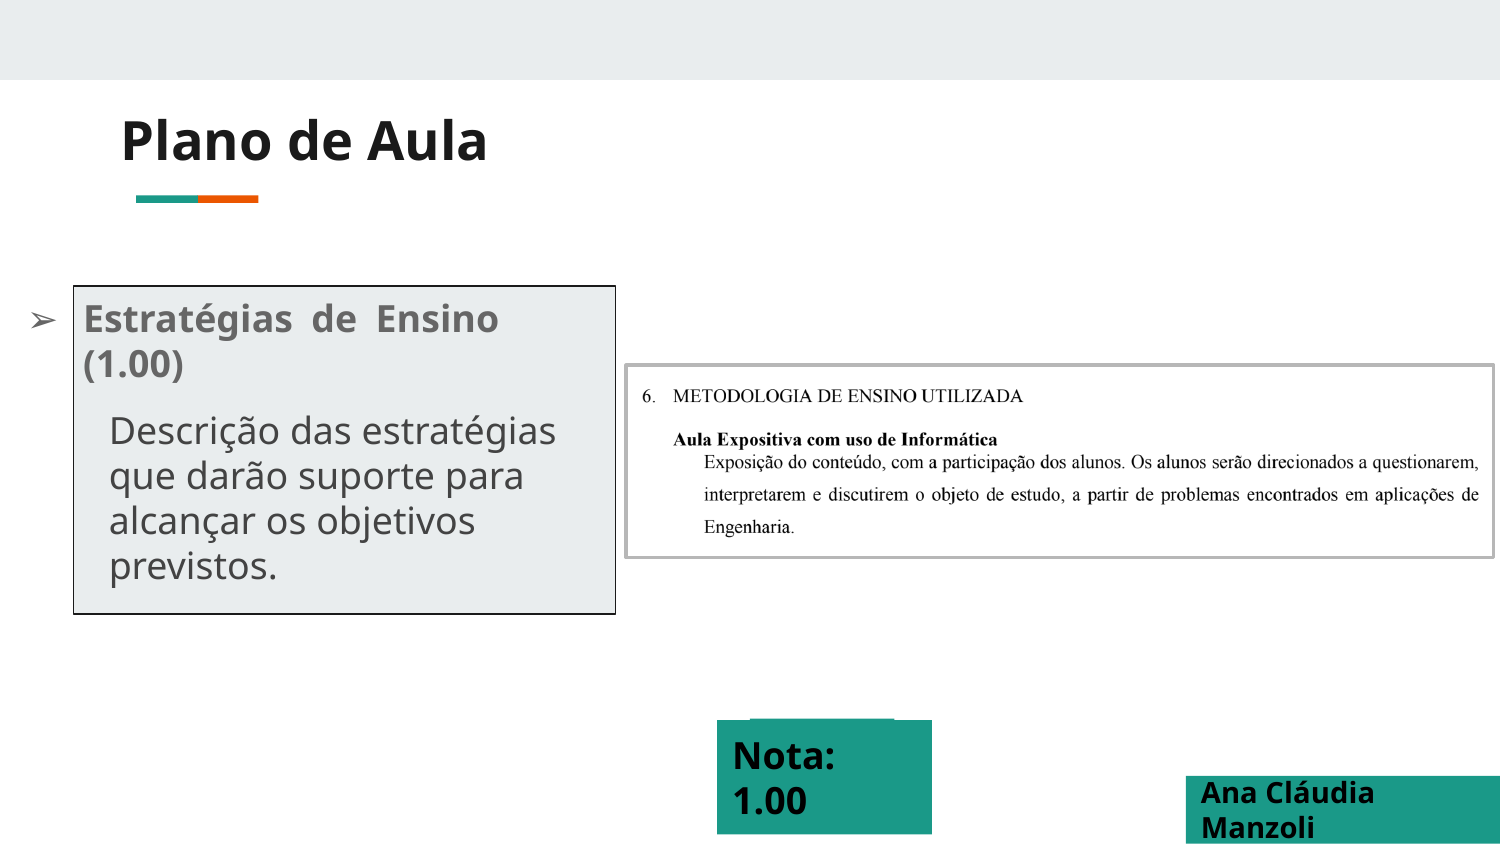

# Plano de Aula
Estratégias de Ensino (1.00)
Descrição das estratégias que darão suporte para alcançar os objetivos previstos.
Nota:
Nota: 1.00
Ana Cláudia Manzoli